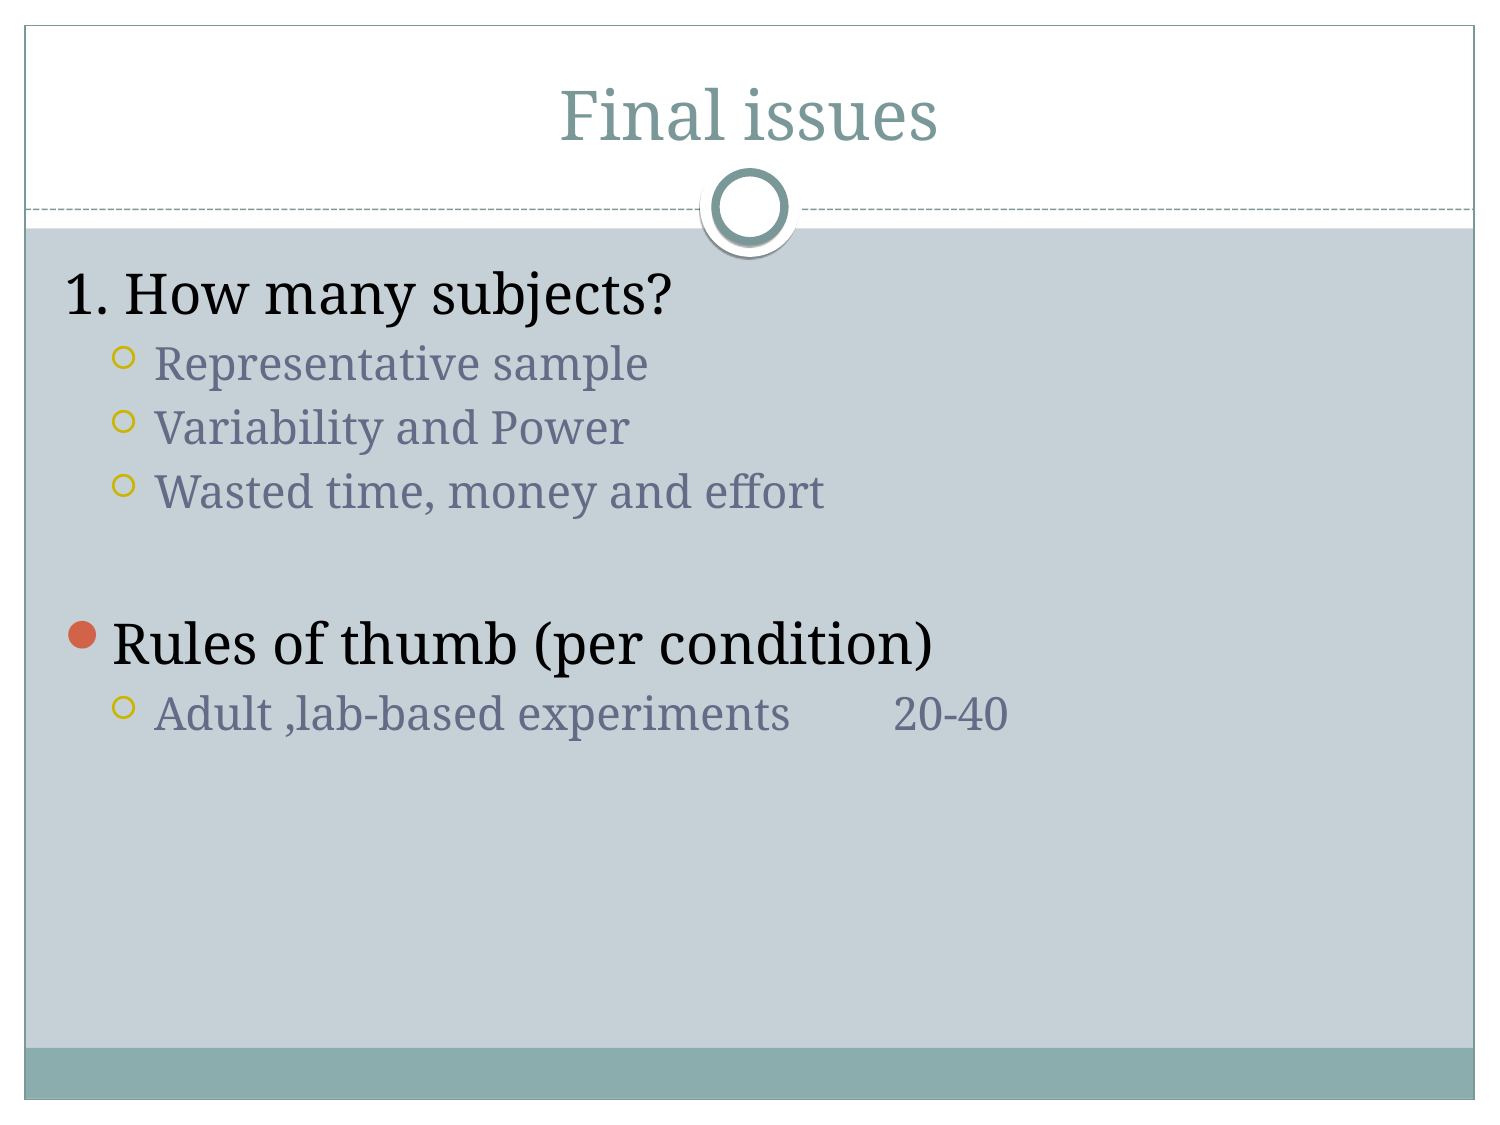

# Final issues
1. How many subjects?
Representative sample
Variability and Power
Wasted time, money and effort
Rules of thumb (per condition)
Adult ,lab-based experiments		20-40